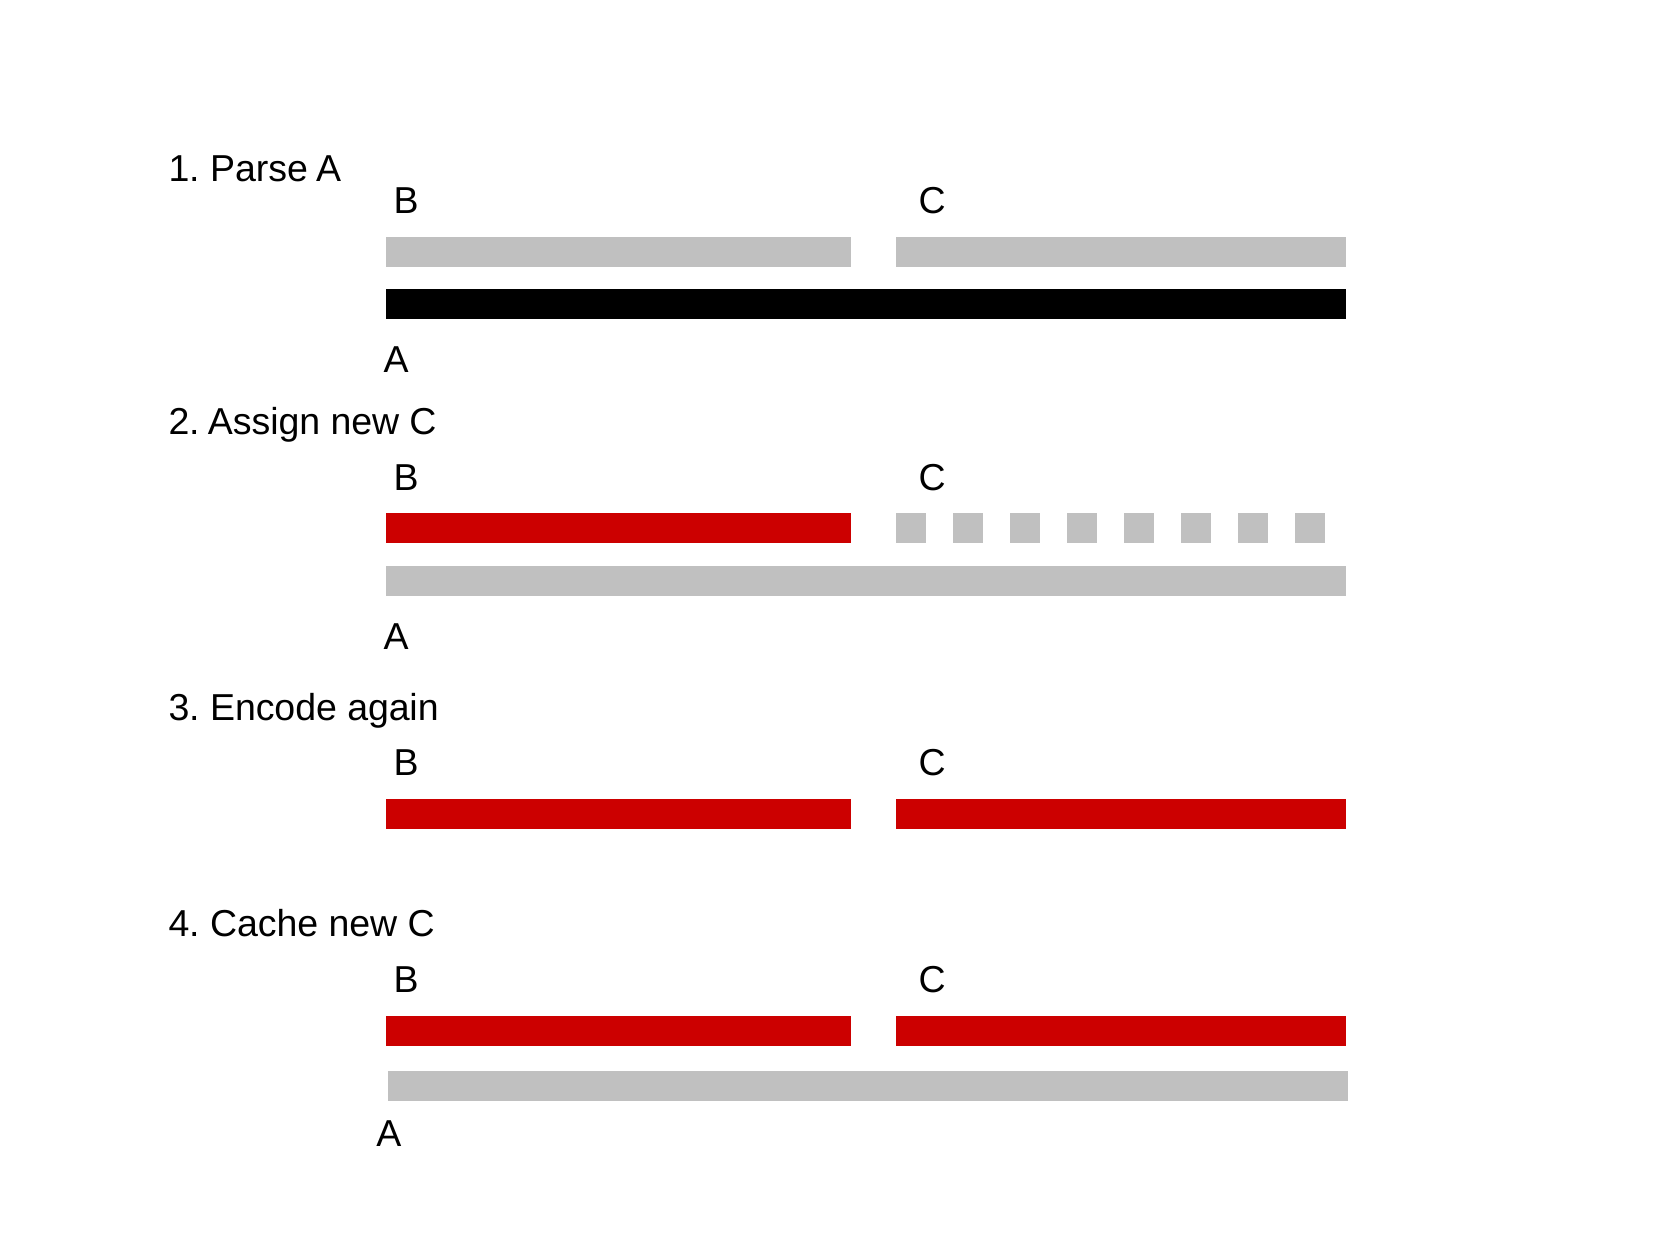

#
1. Parse A
B
C
A
2. Assign new C
B
C
A
3. Encode again
B
C
4. Cache new C
B
C
A